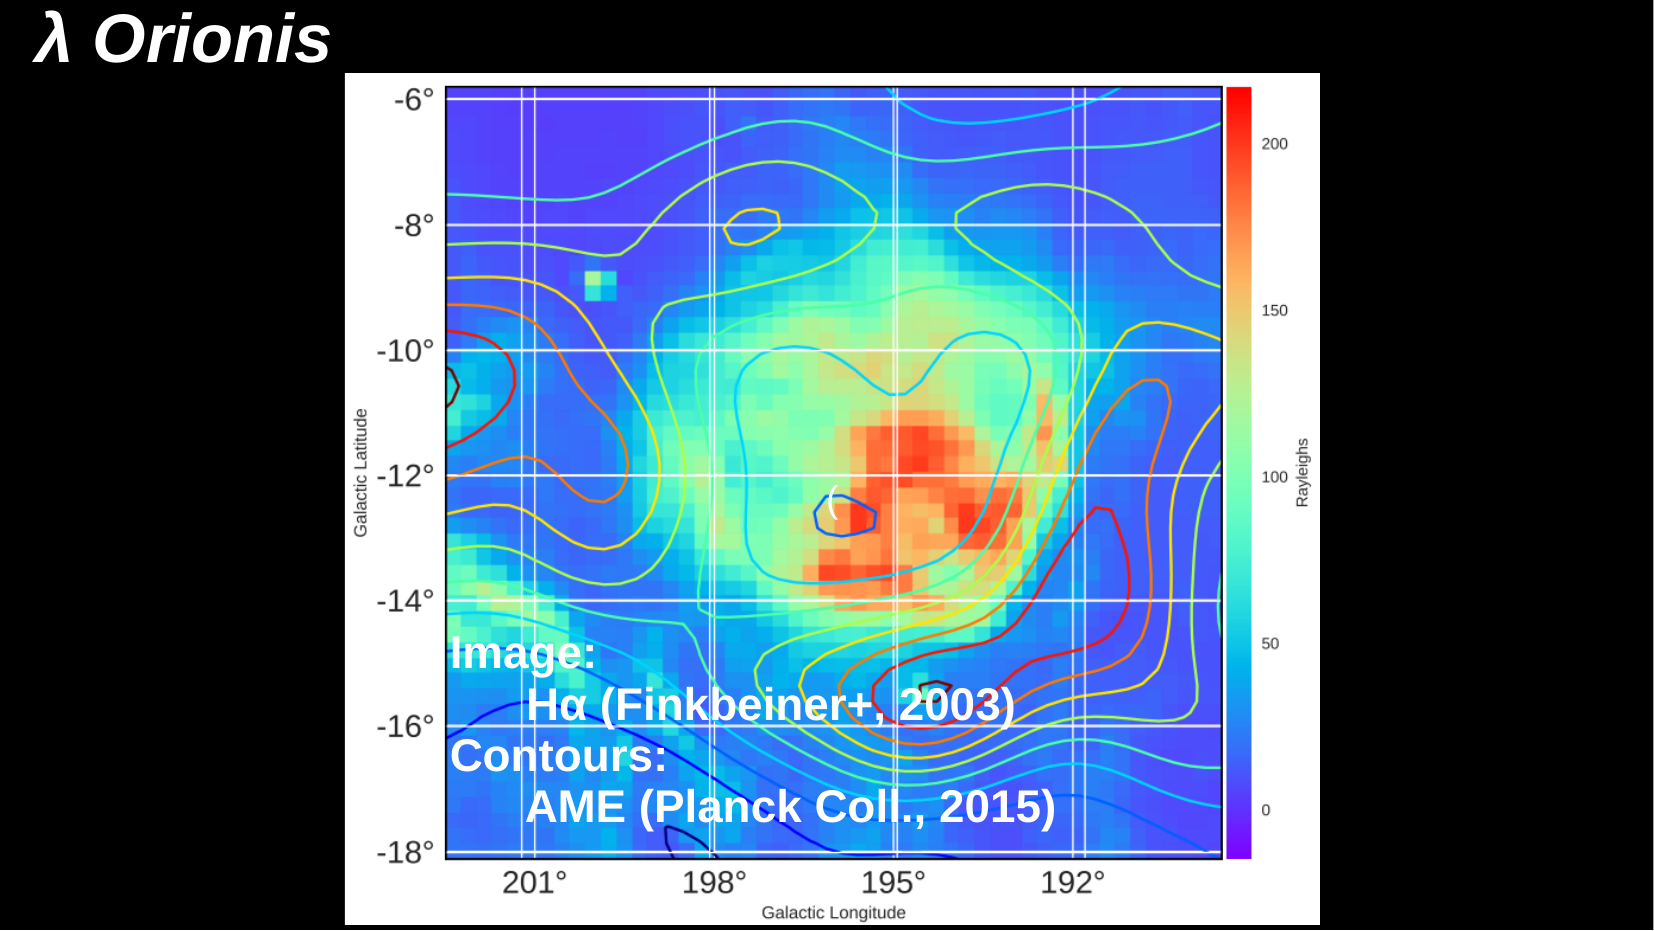

# λ Orionis
(
Image:
 Hα (Finkbeiner+, 2003)
Contours:
	AME (Planck Coll., 2015)